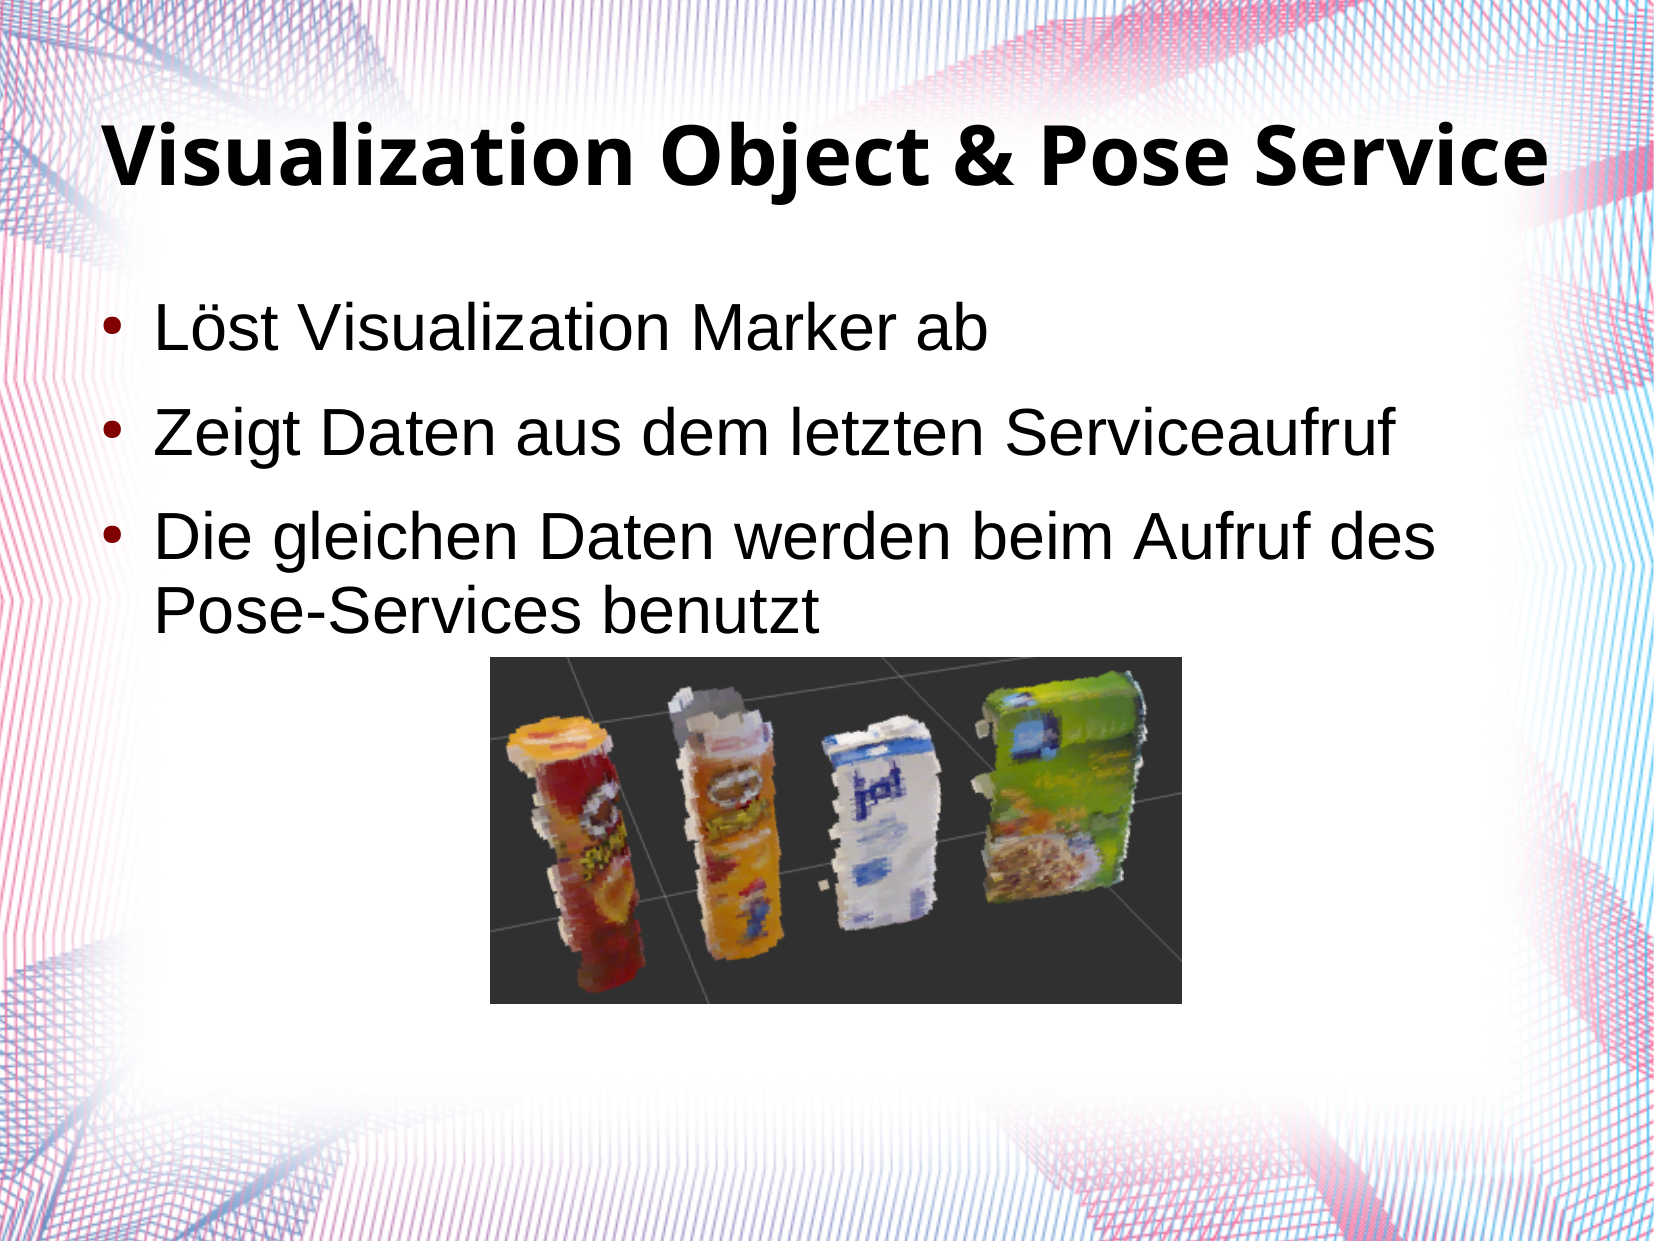

# Visualization Object & Pose Service
Löst Visualization Marker ab
Zeigt Daten aus dem letzten Serviceaufruf
Die gleichen Daten werden beim Aufruf des Pose-Services benutzt